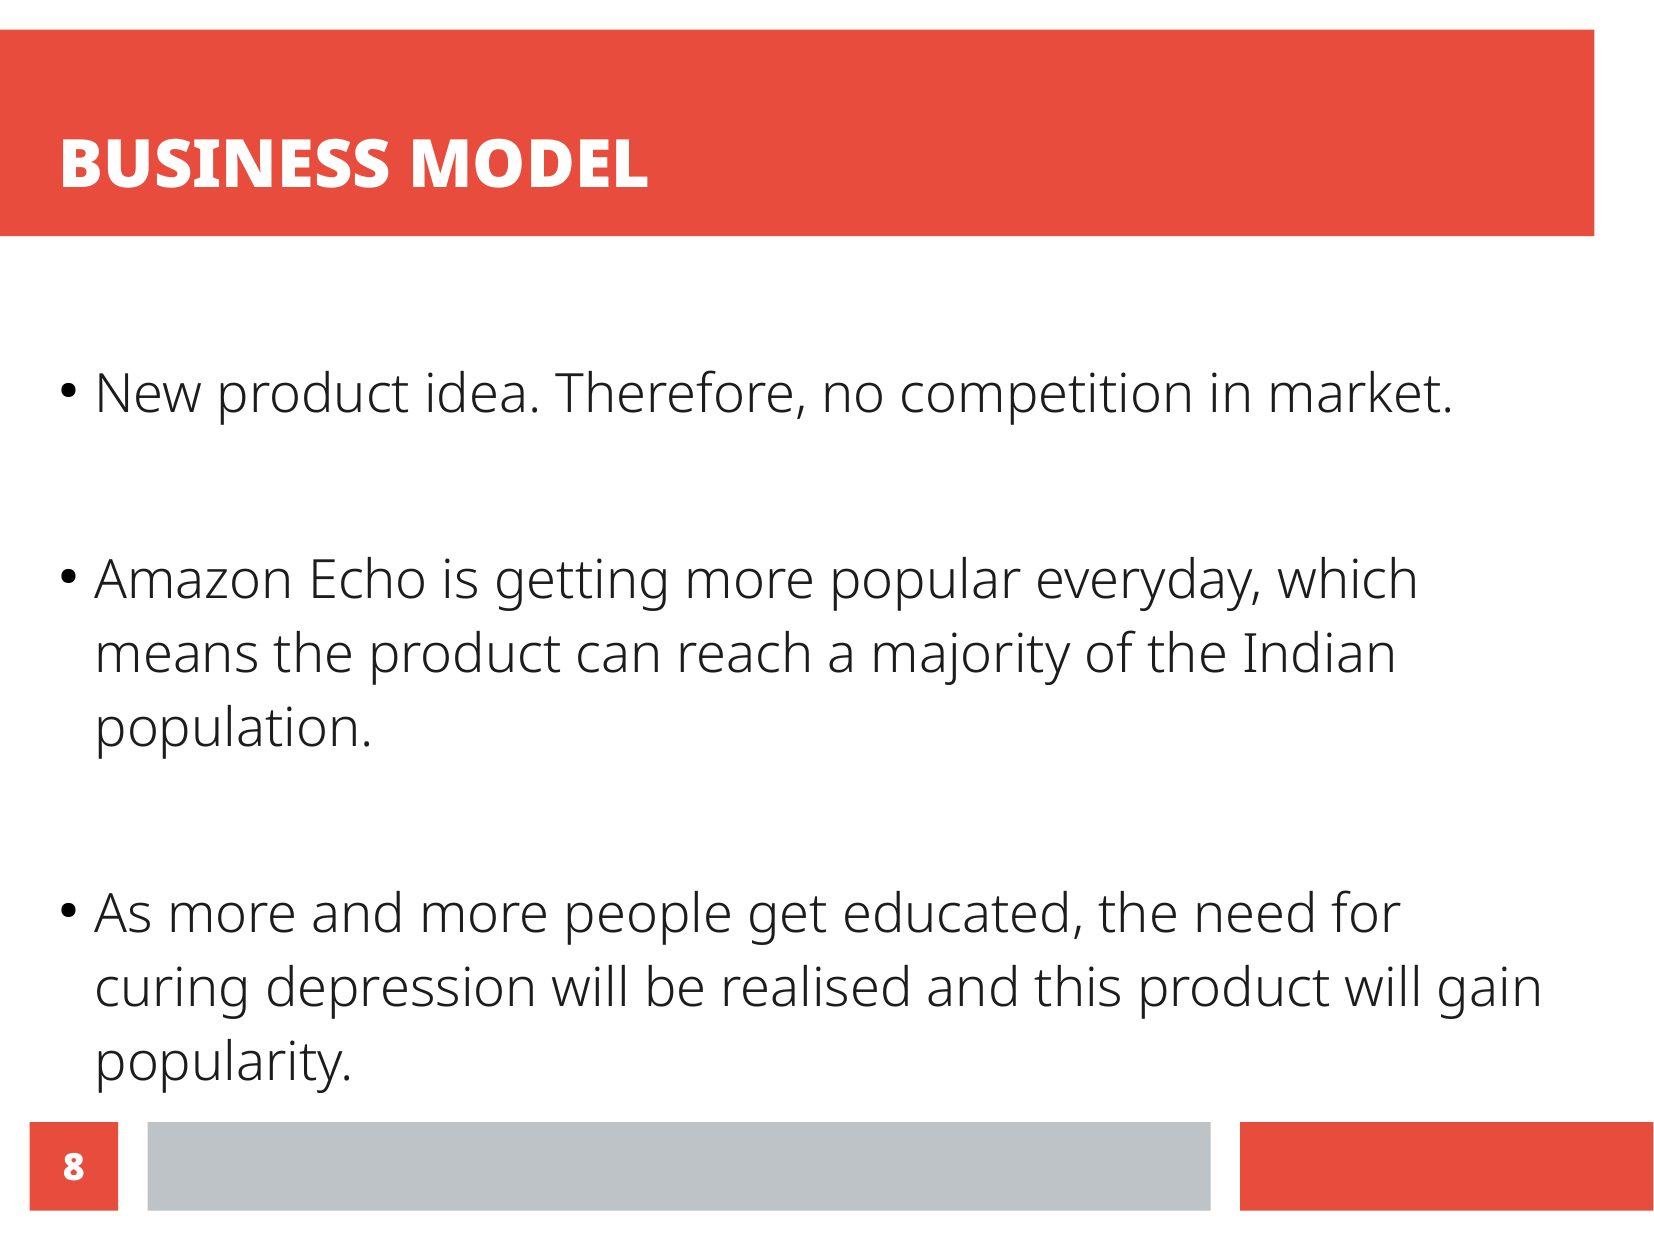

# BUSINESS MODEL
New product idea. Therefore, no competition in market.
Amazon Echo is getting more popular everyday, which means the product can reach a majority of the Indian population.
As more and more people get educated, the need for curing depression will be realised and this product will gain popularity.
8